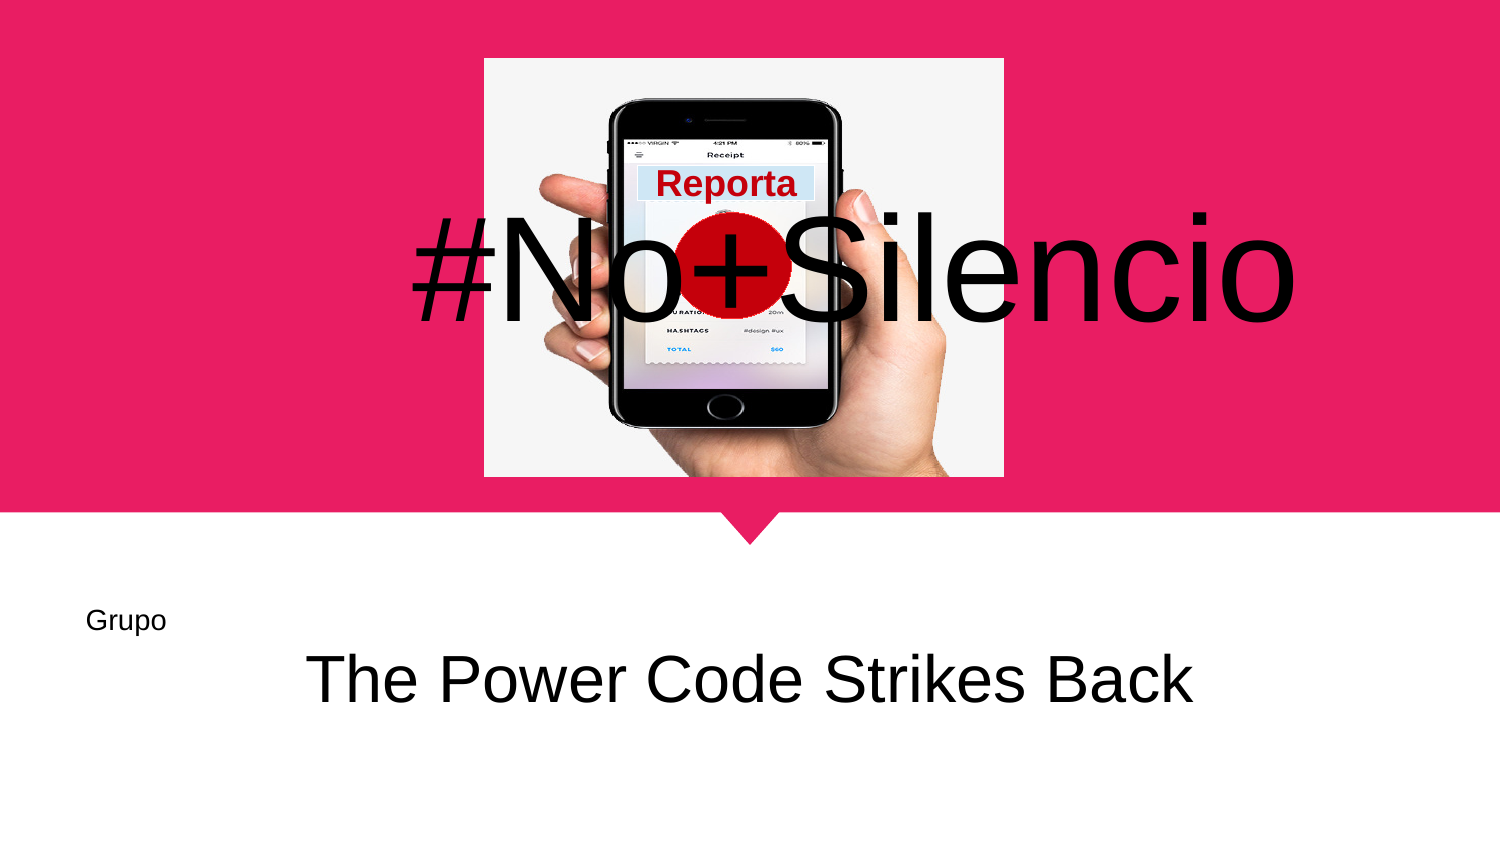

# #No+Silencio
Reporta
Grupo
The Power Code Strikes Back